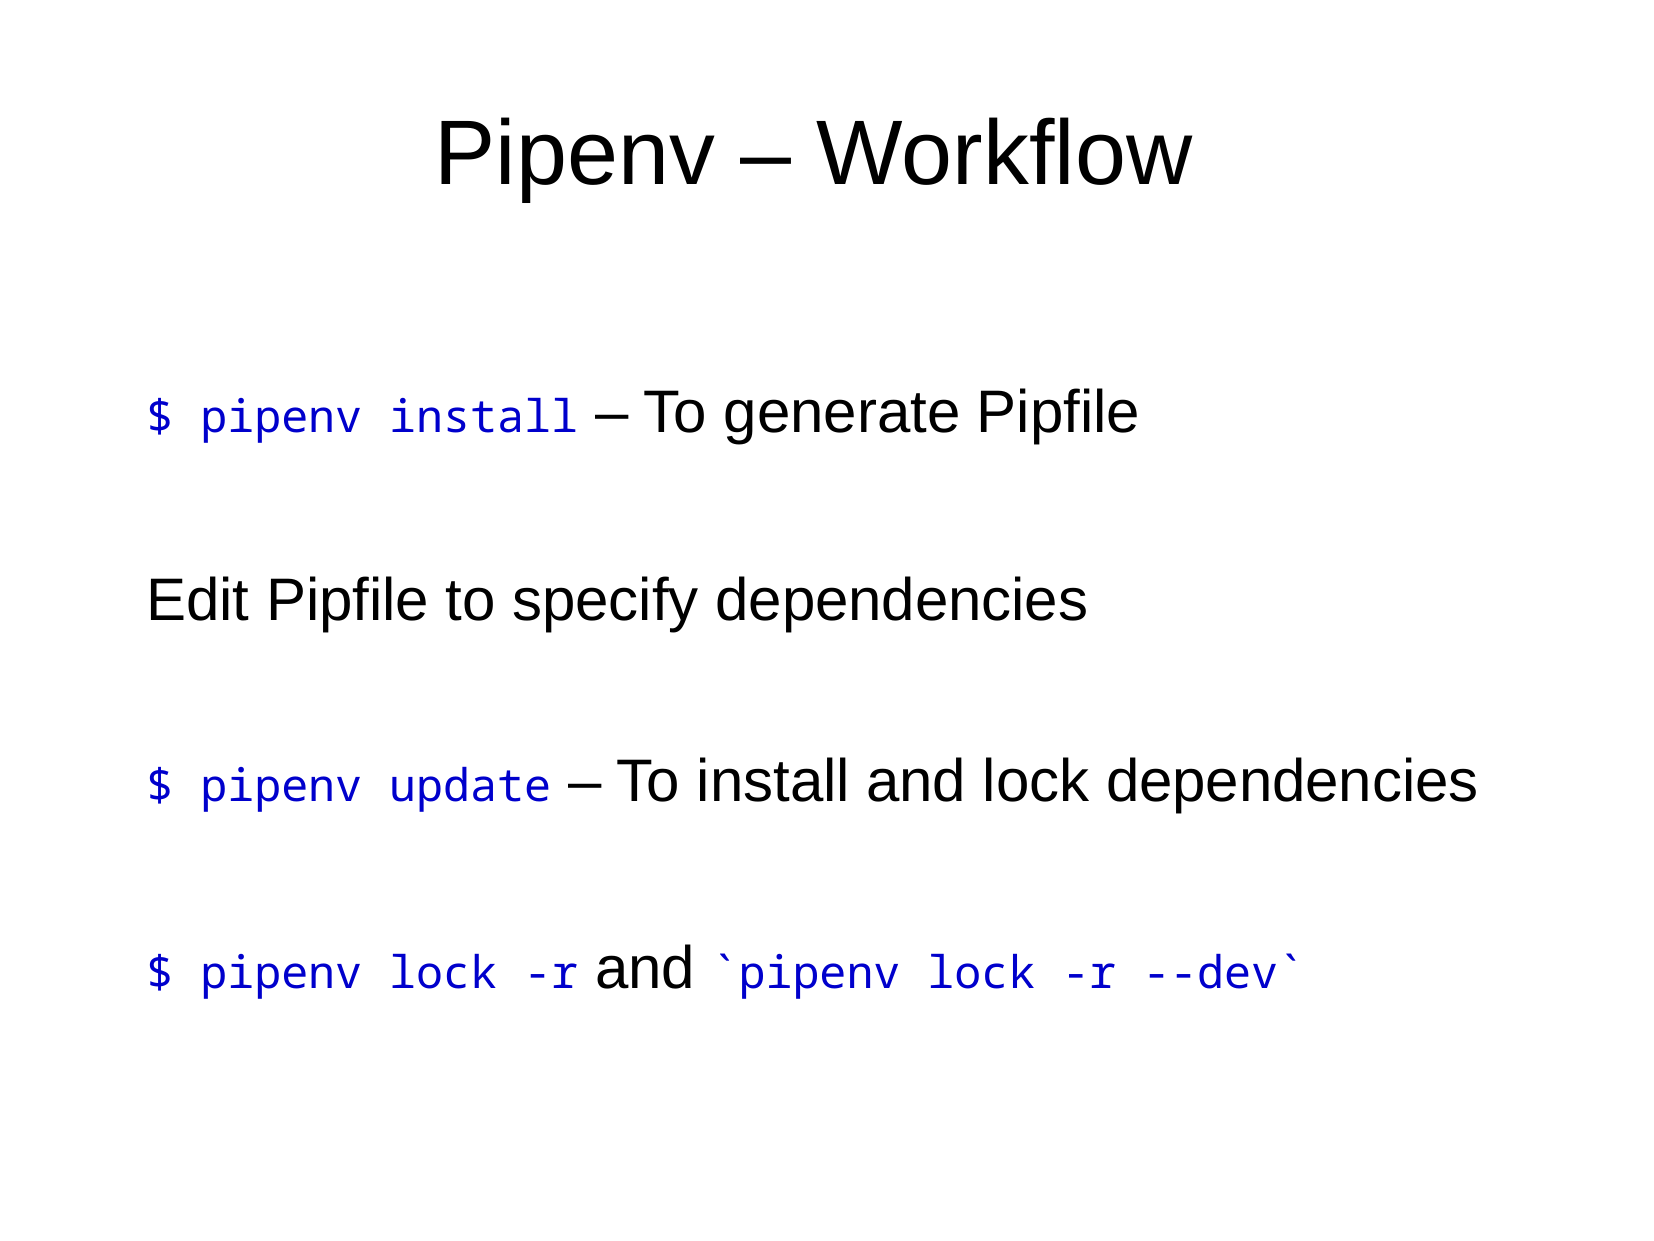

# Pipenv – Workflow
$ pipenv install – To generate Pipfile
Edit Pipfile to specify dependencies
$ pipenv update – To install and lock dependencies
$ pipenv lock -r and `pipenv lock -r --dev`